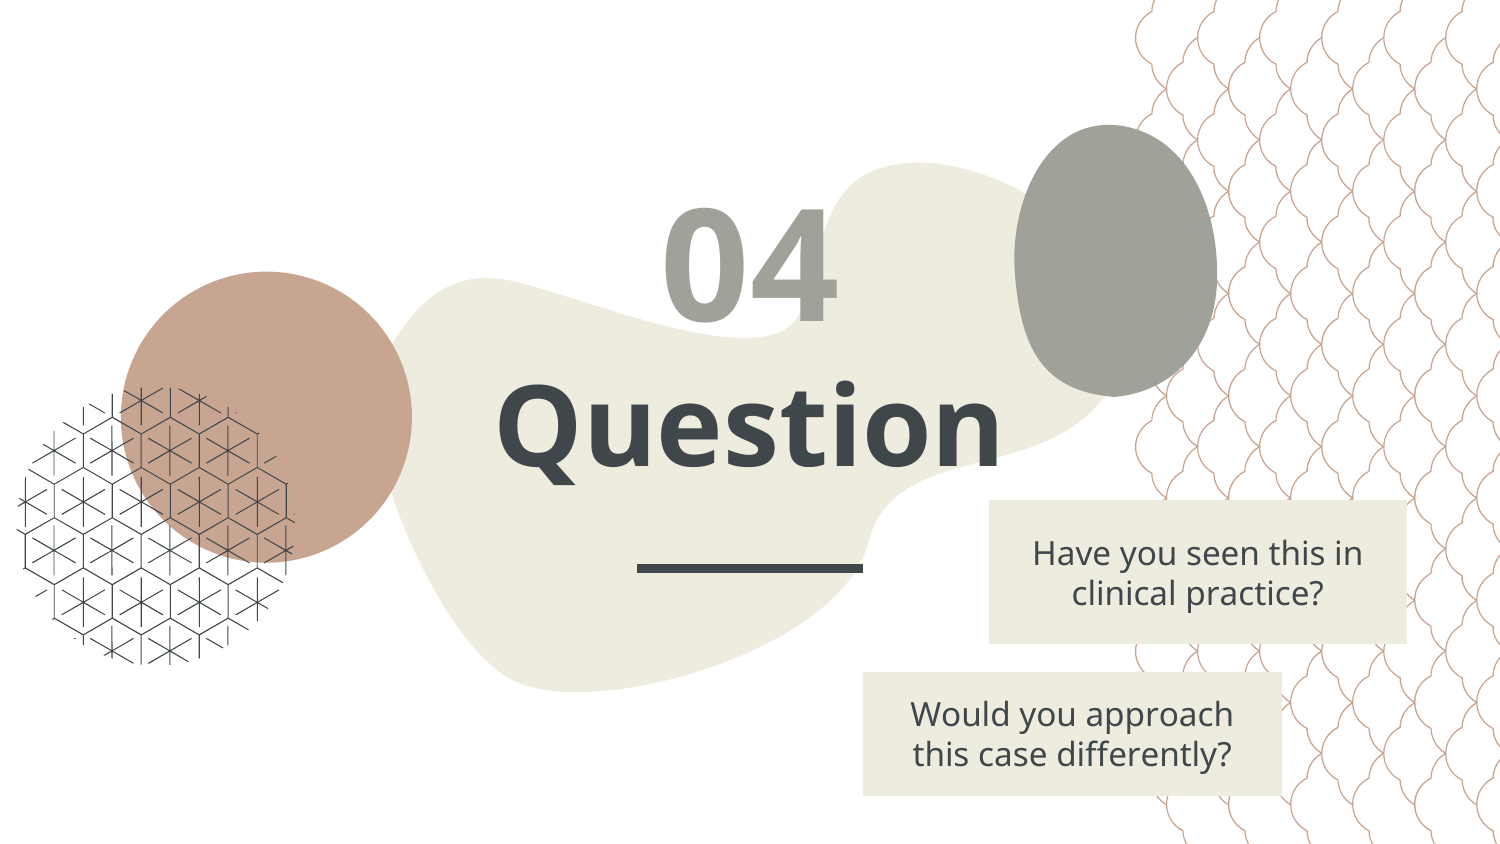

04
# Question
Have you seen this in clinical practice?
Would you approach this case differently?